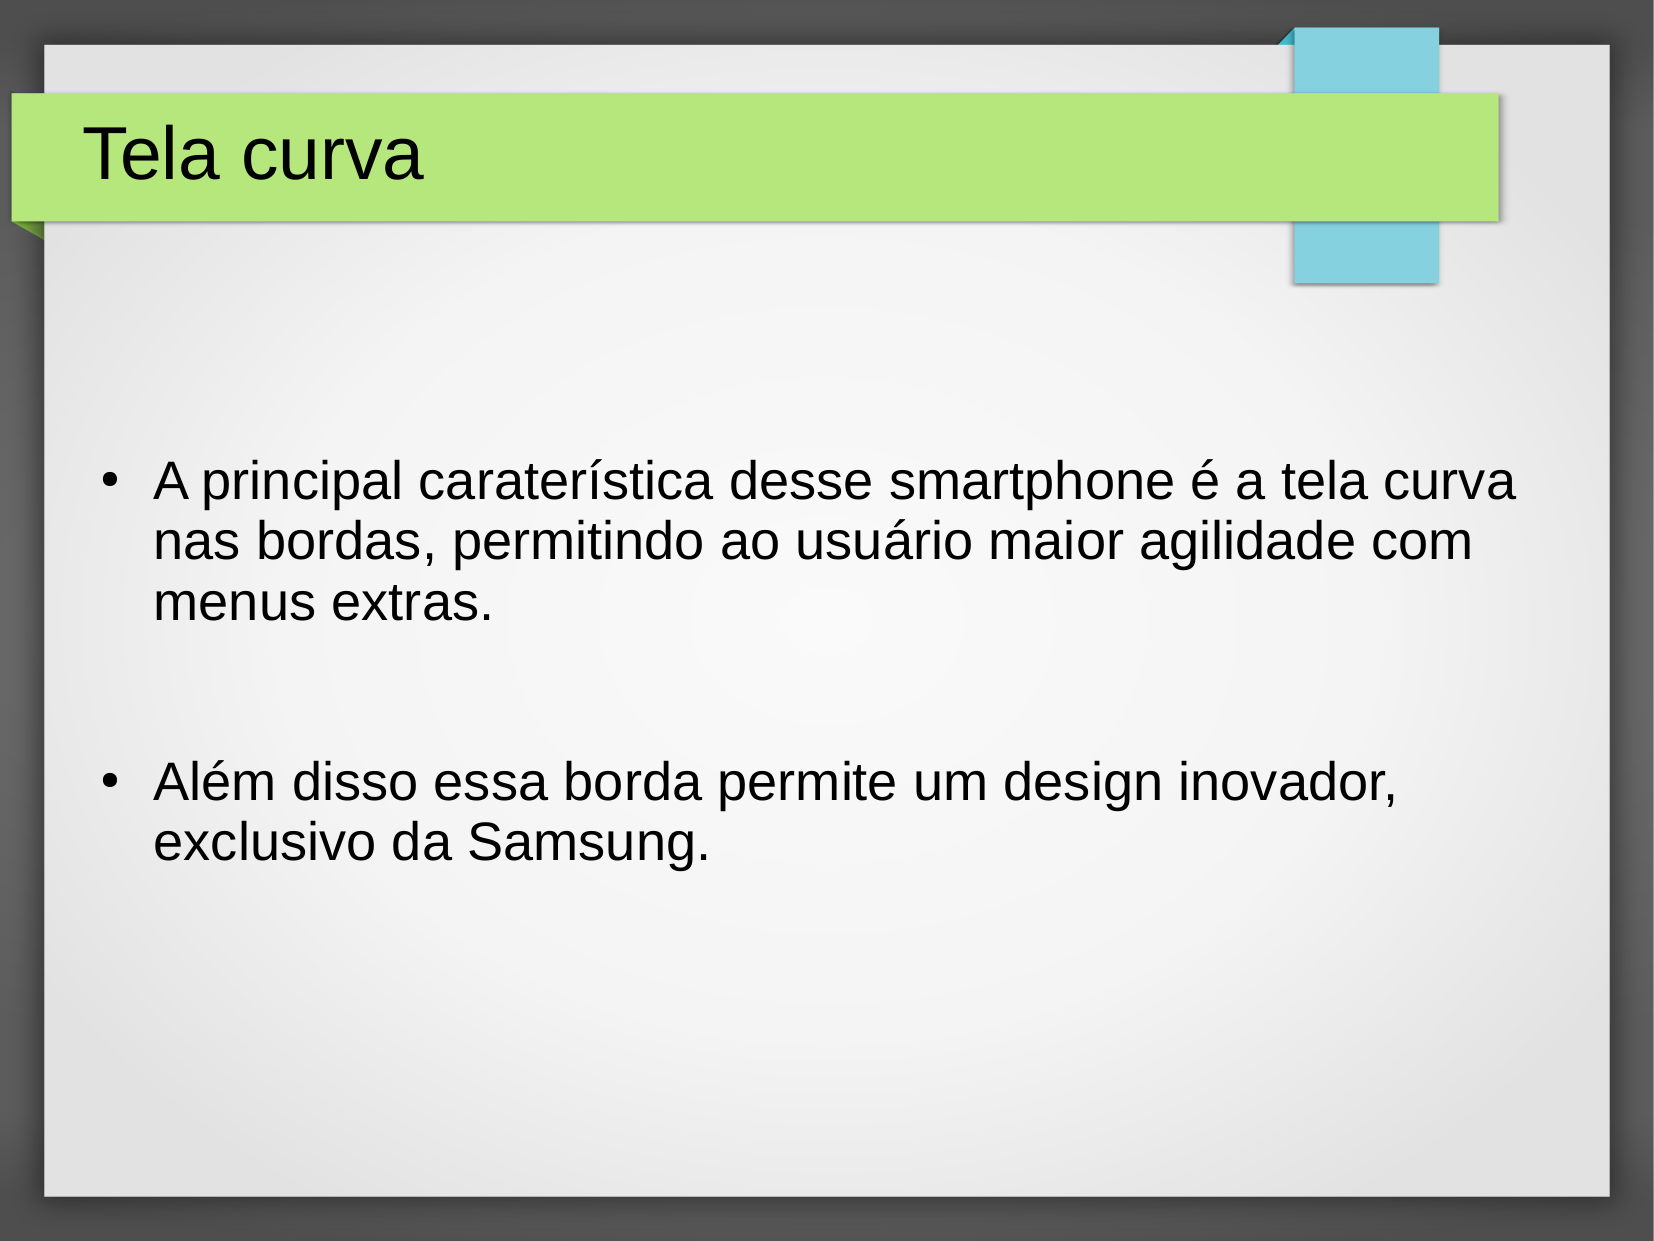

# Tela curva
A principal caraterística desse smartphone é a tela curva nas bordas, permitindo ao usuário maior agilidade com menus extras.
Além disso essa borda permite um design inovador, exclusivo da Samsung.